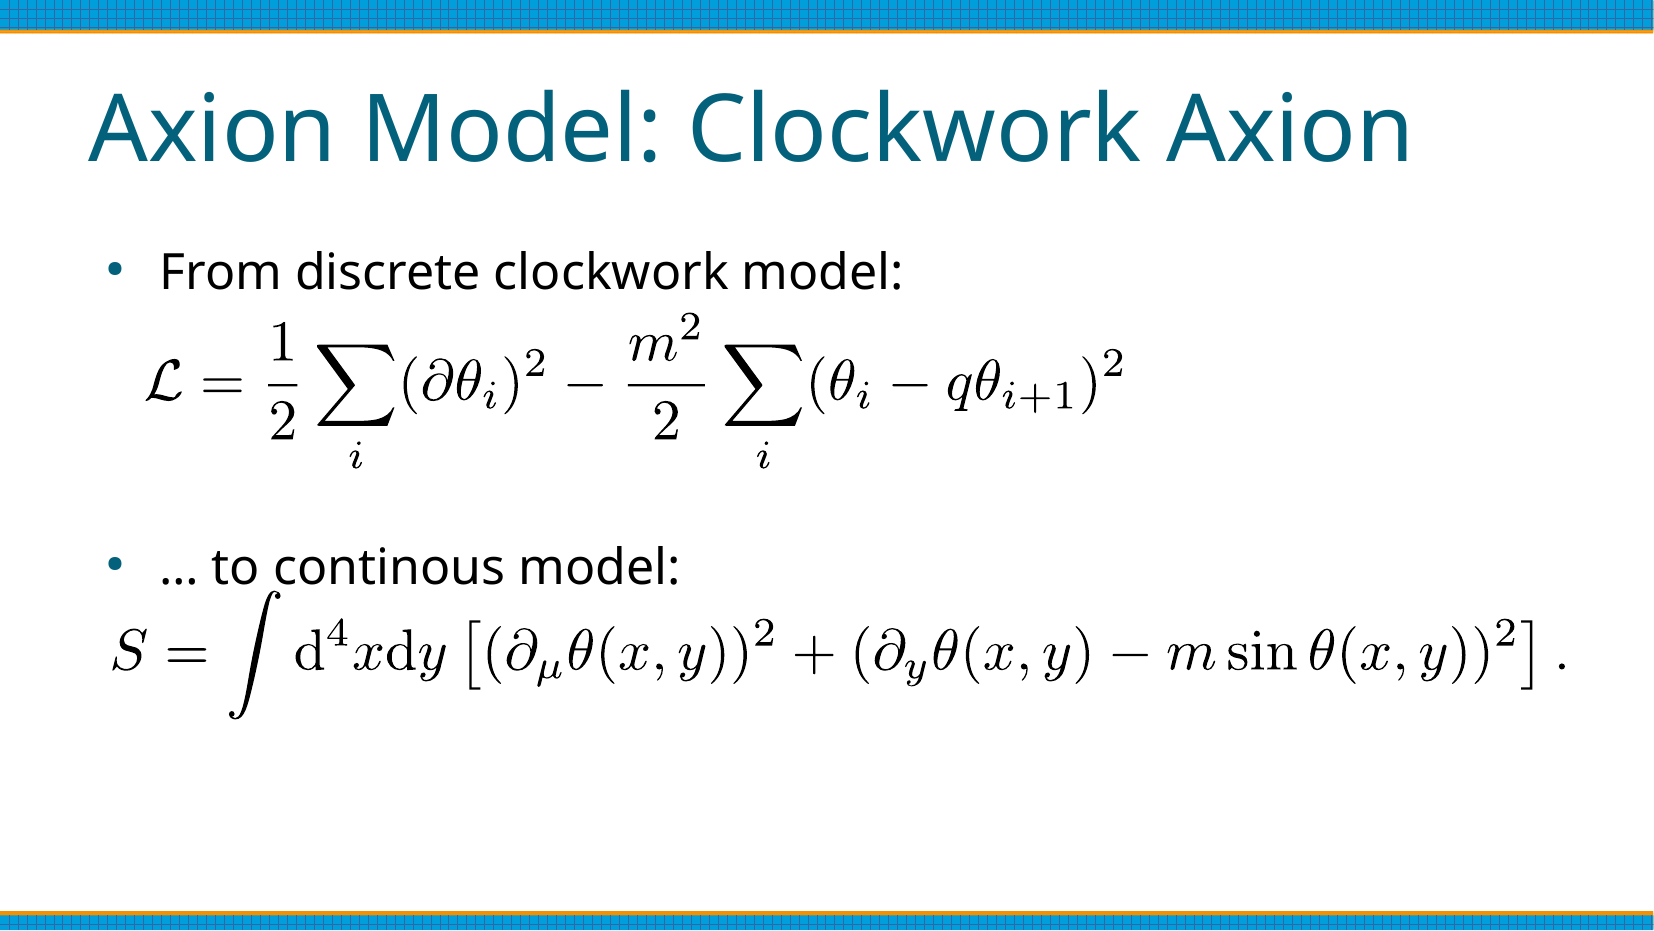

# Axion Model: Clockwork Axion
From discrete clockwork model:
… to continous model: